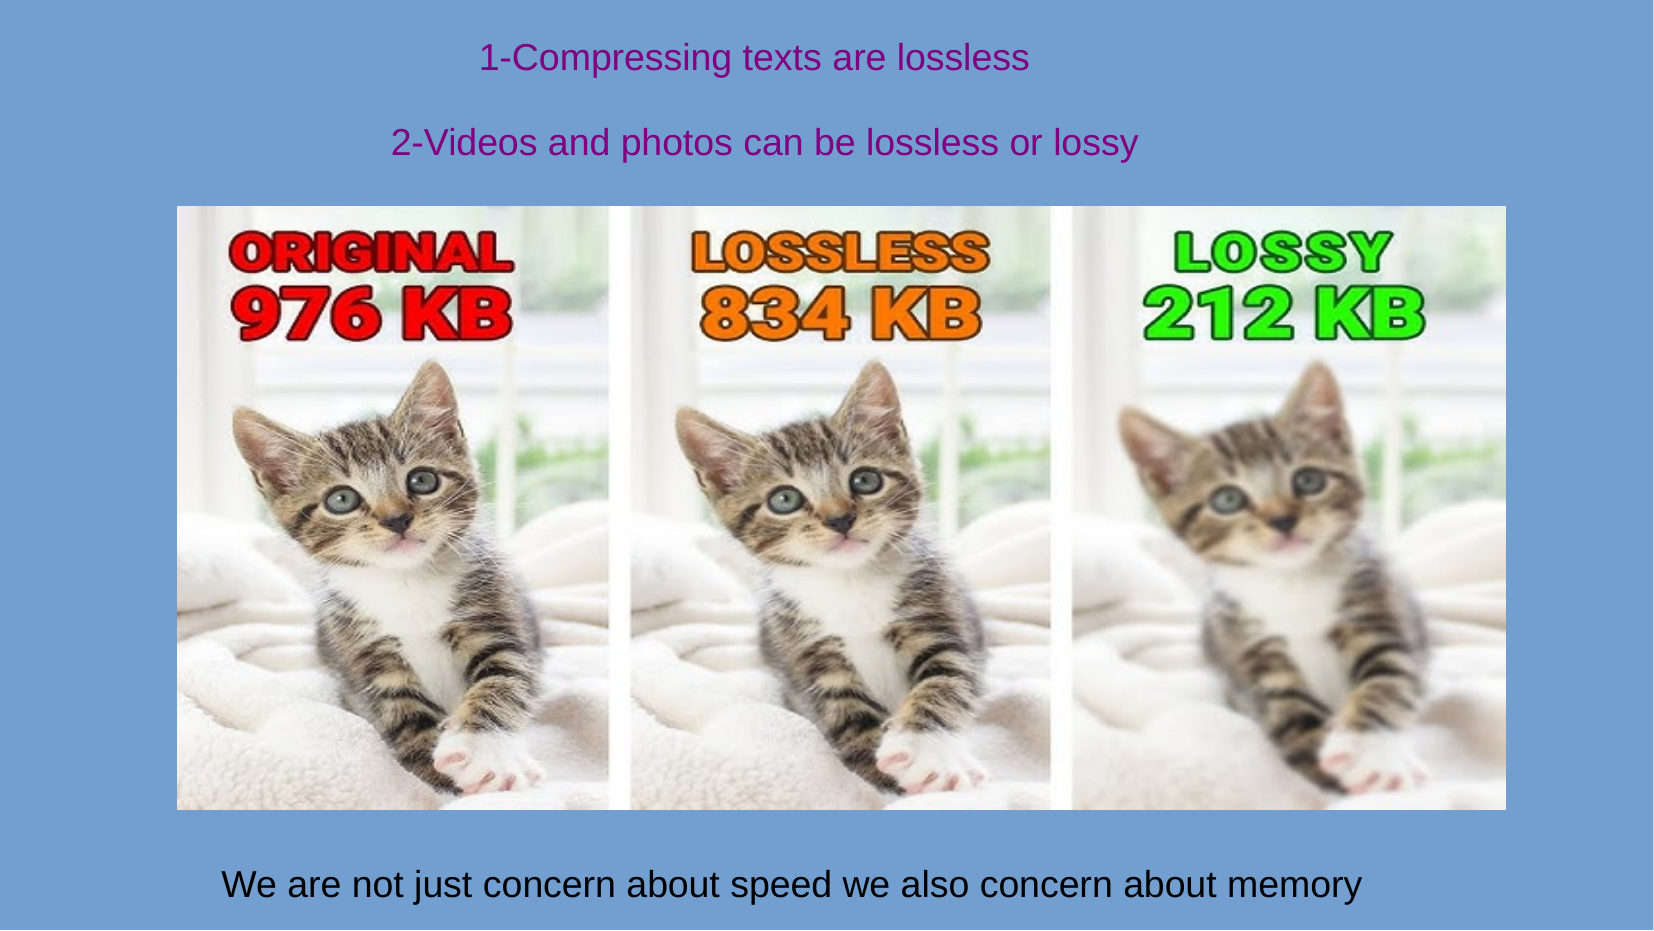

1-Compressing texts are lossless
2-Videos and photos can be lossless or lossy
We are not just concern about speed we also concern about memory